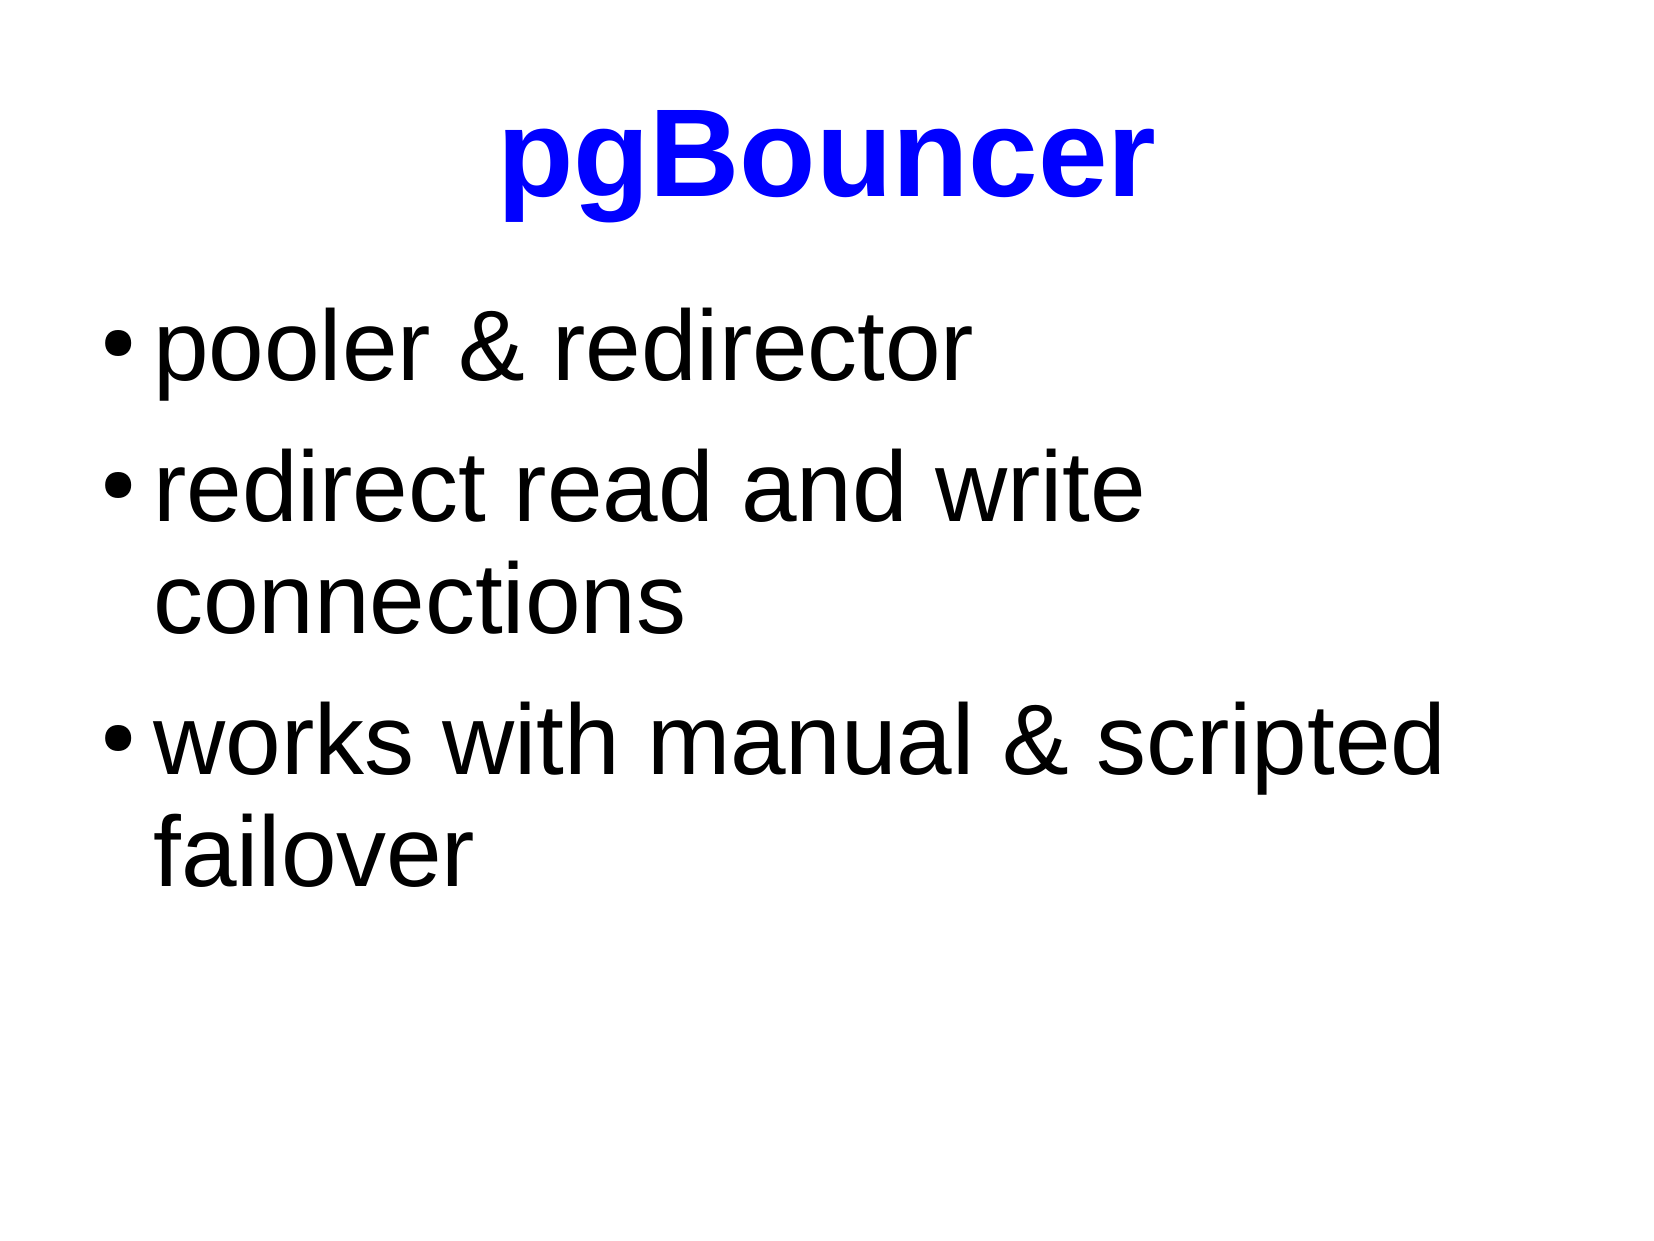

# pgBouncer
pooler & redirector
redirect read and write connections
works with manual & scripted failover